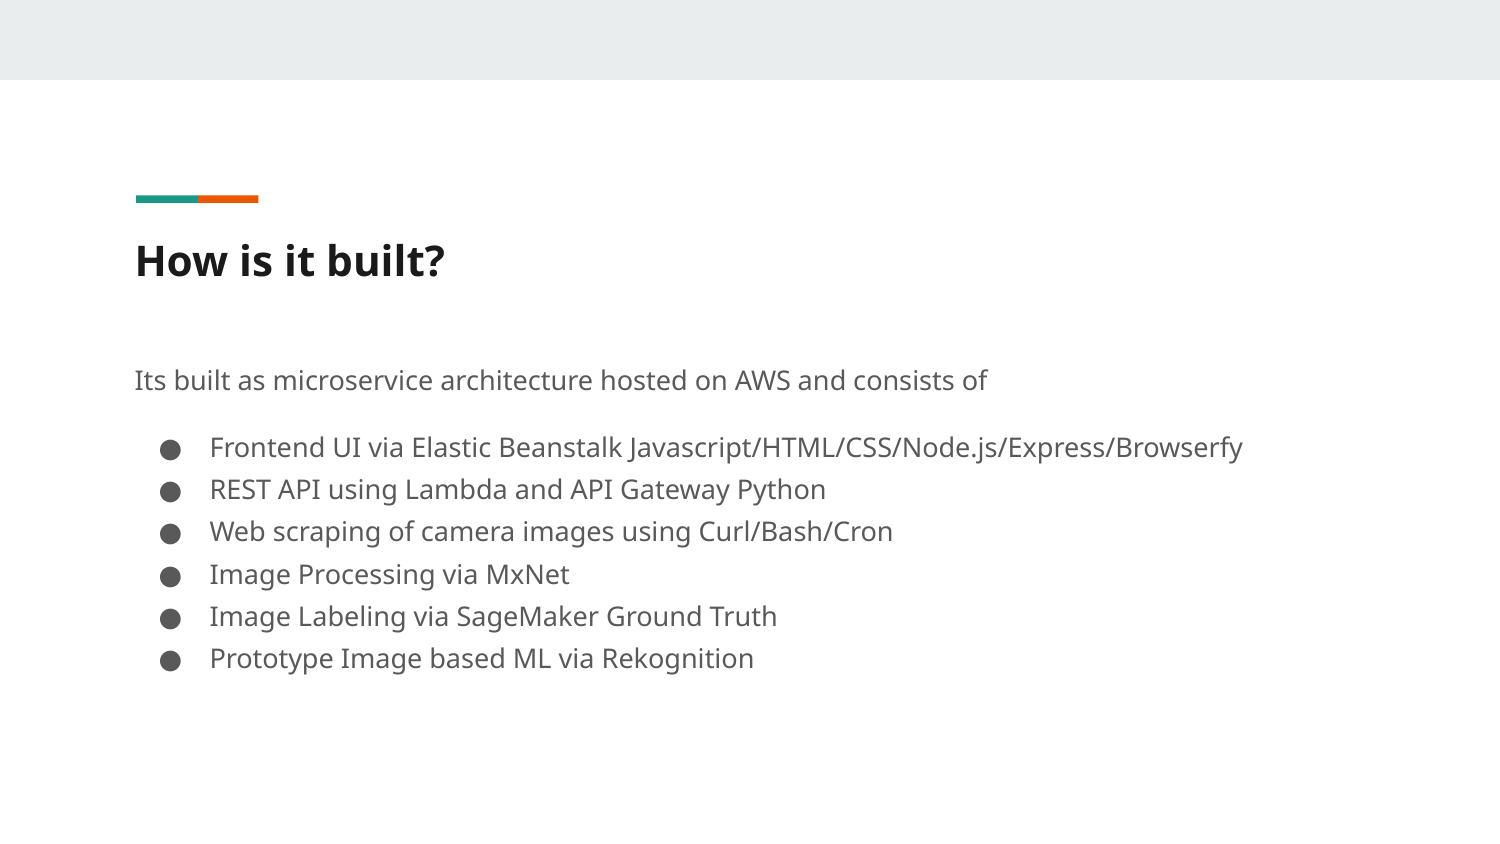

# How is it built?
Its built as microservice architecture hosted on AWS and consists of
Frontend UI via Elastic Beanstalk Javascript/HTML/CSS/Node.js/Express/Browserfy
REST API using Lambda and API Gateway Python
Web scraping of camera images using Curl/Bash/Cron
Image Processing via MxNet
Image Labeling via SageMaker Ground Truth
Prototype Image based ML via Rekognition